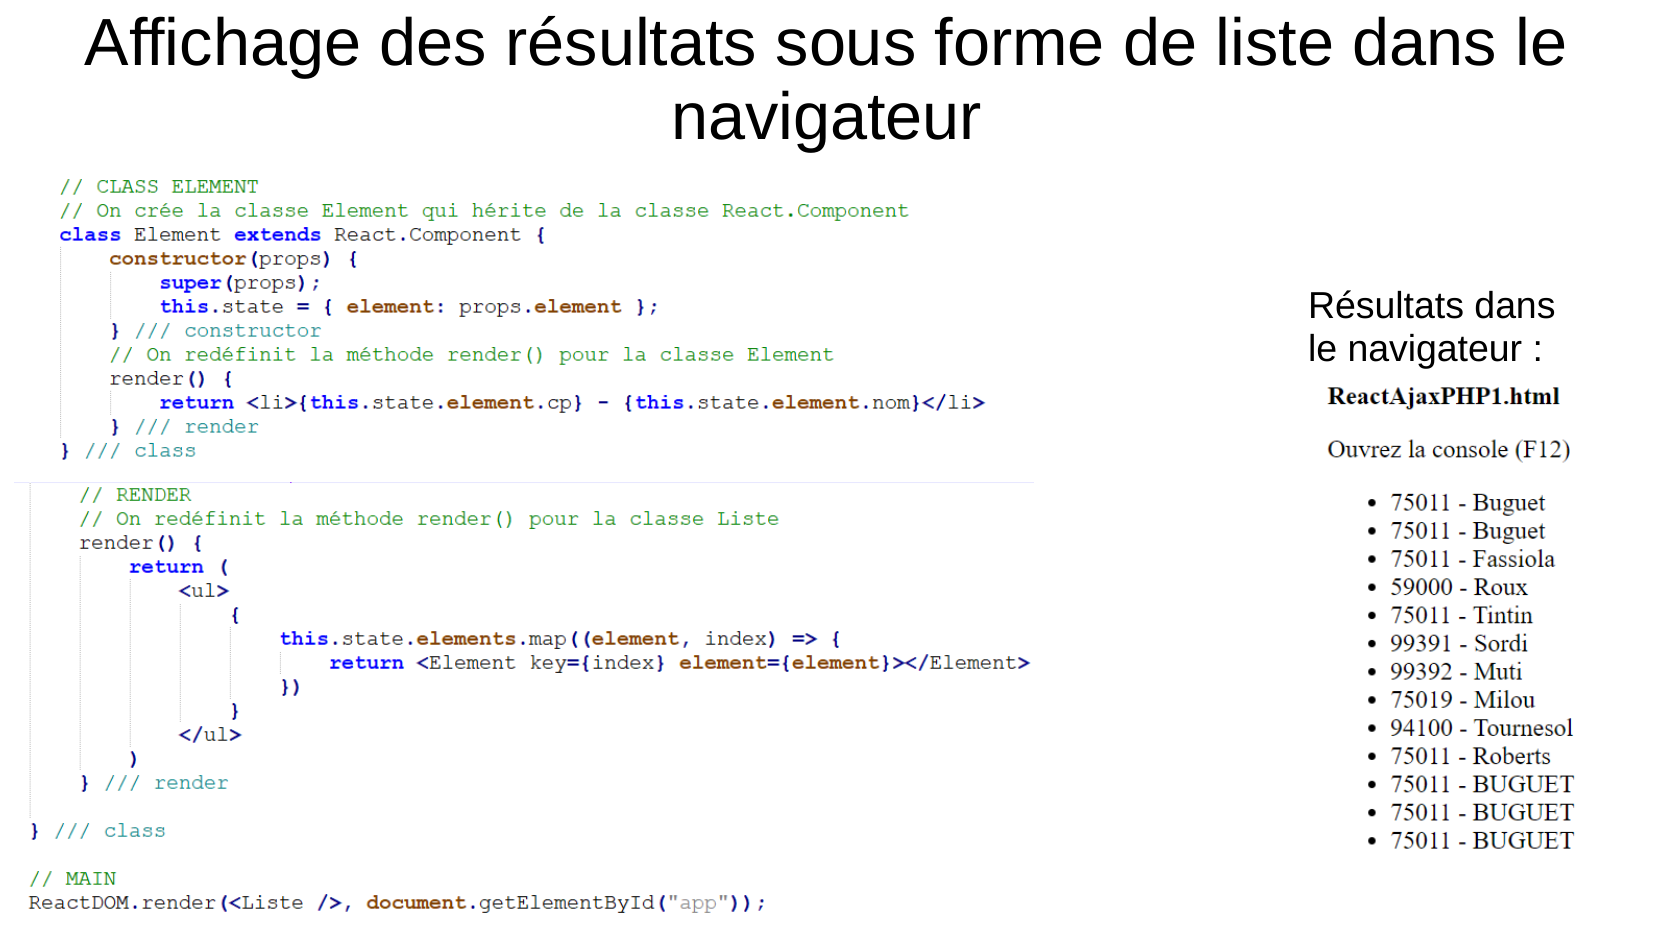

# Affichage des résultats sous forme de liste dans le navigateur
Résultats dans le navigateur :